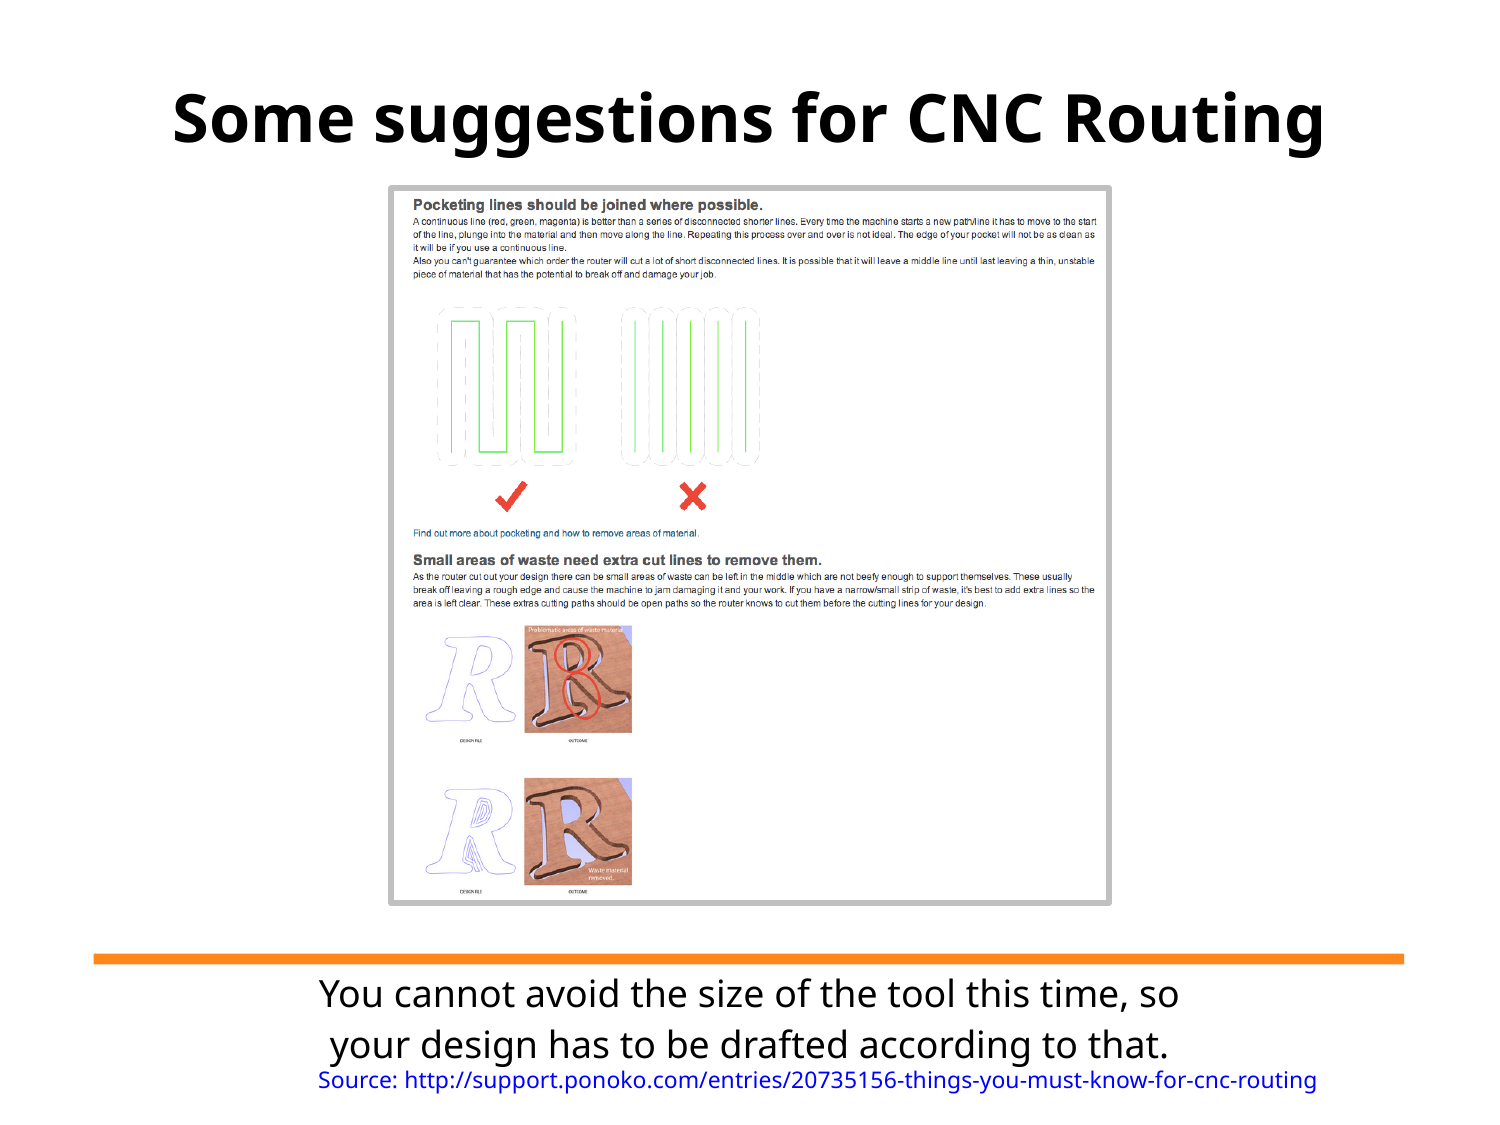

# Some suggestions for CNC Routing
You cannot avoid the size of the tool this time, so your design has to be drafted according to that.
Source: http://support.ponoko.com/entries/20735156-things-you-must-know-for-cnc-routing